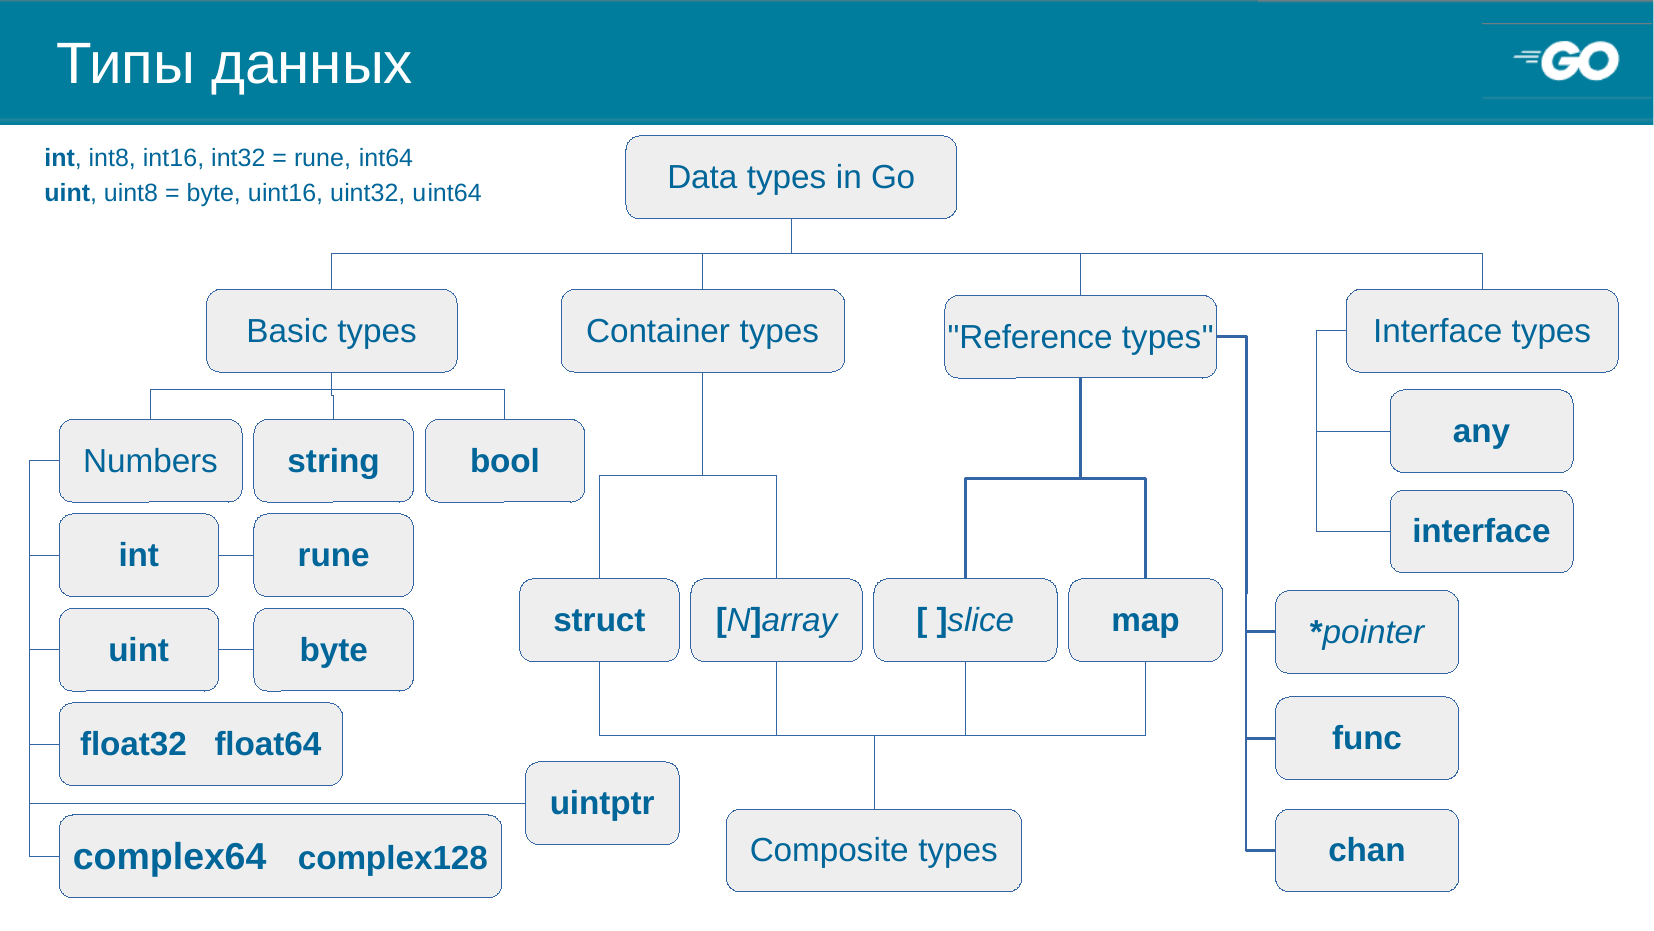

Типы данных
int, int8, int16, int32 = rune, int64
Data types in Go
uint, uint8 = byte, uint16, uint32, uint64
Basic types
Container types
Interface types
"Reference types"
any
Numbers
string
bool
interface
int
rune
struct
[N]array
[ ]slice
map
*pointer
uint
byte
func
float32 float64
uintptr
Composite types
chan
complex64 complex128